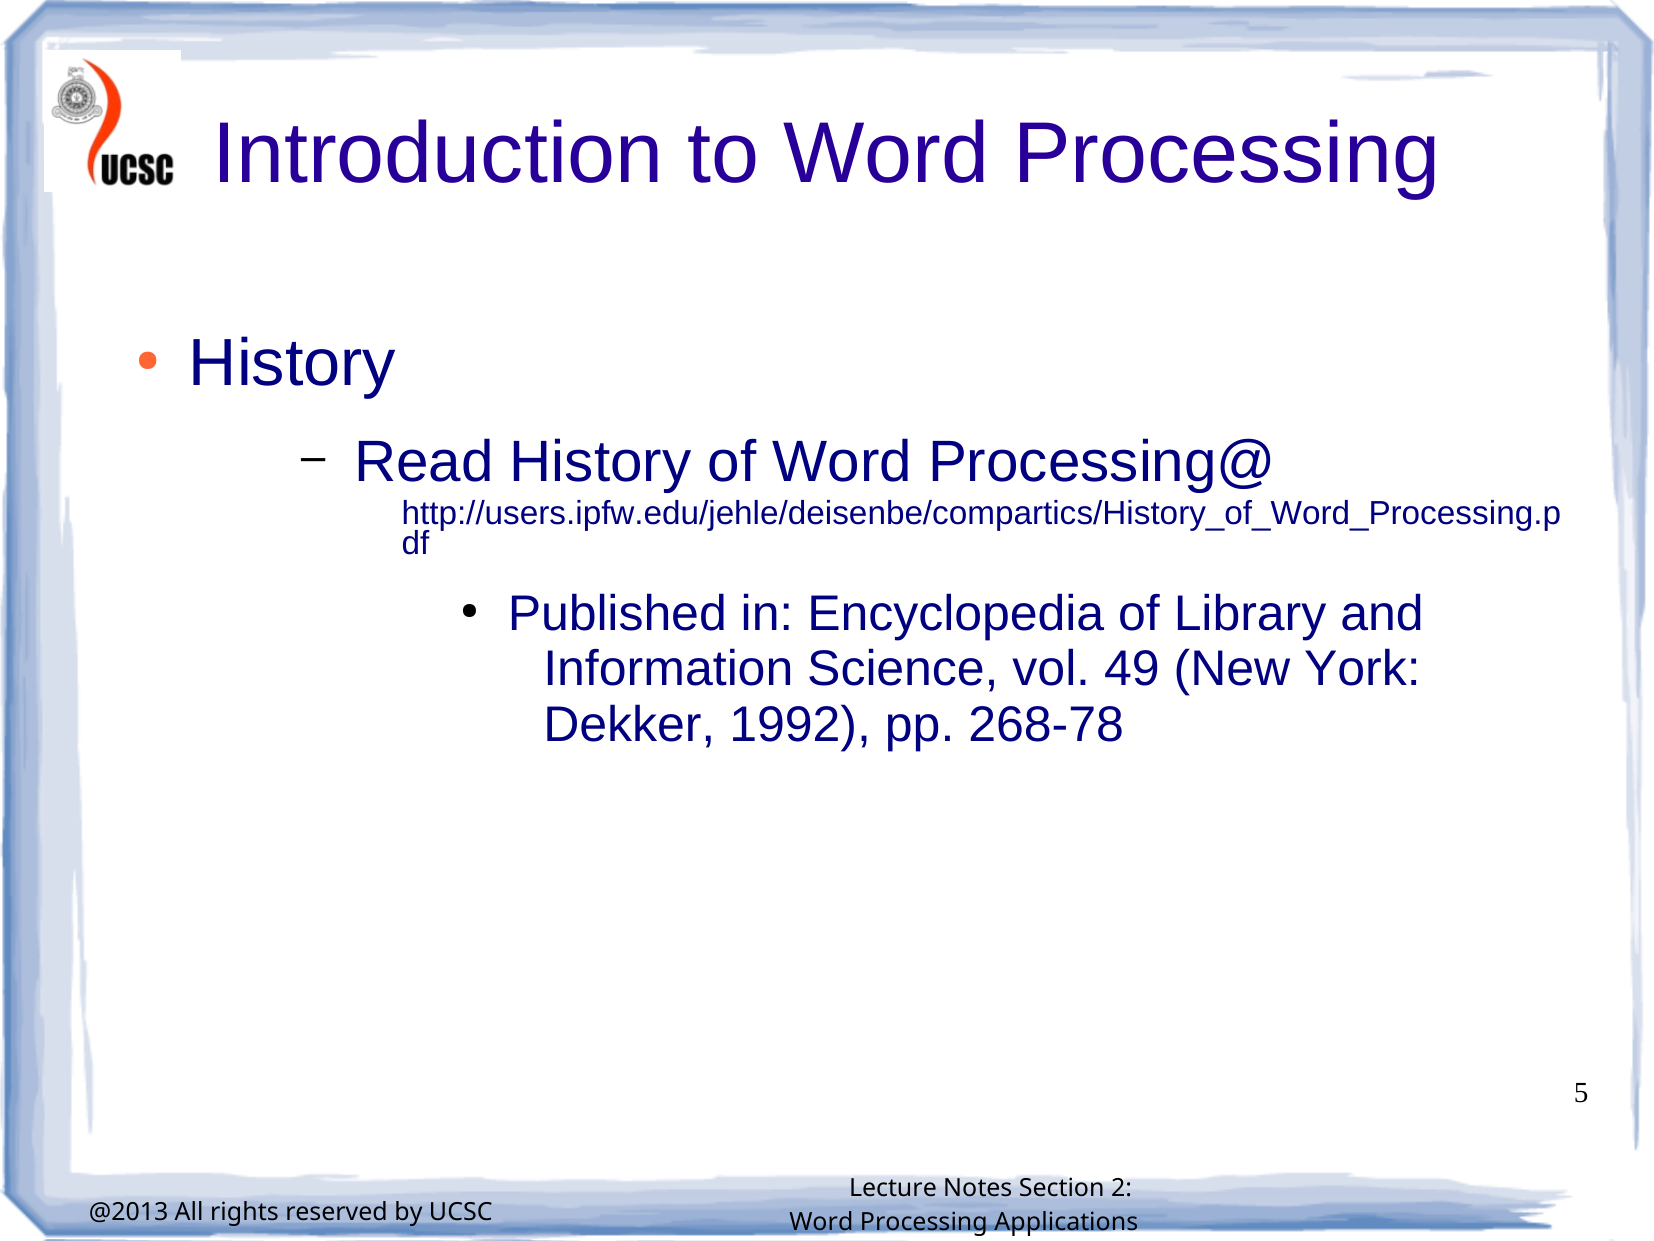

# Introduction to Word Processing
History
Read History of Word Processing@http://users.ipfw.edu/jehle/deisenbe/compartics/History_of_Word_Processing.pdf
Published in: Encyclopedia of Library and Information Science, vol. 49 (New York: Dekker, 1992), pp. 268-78
5